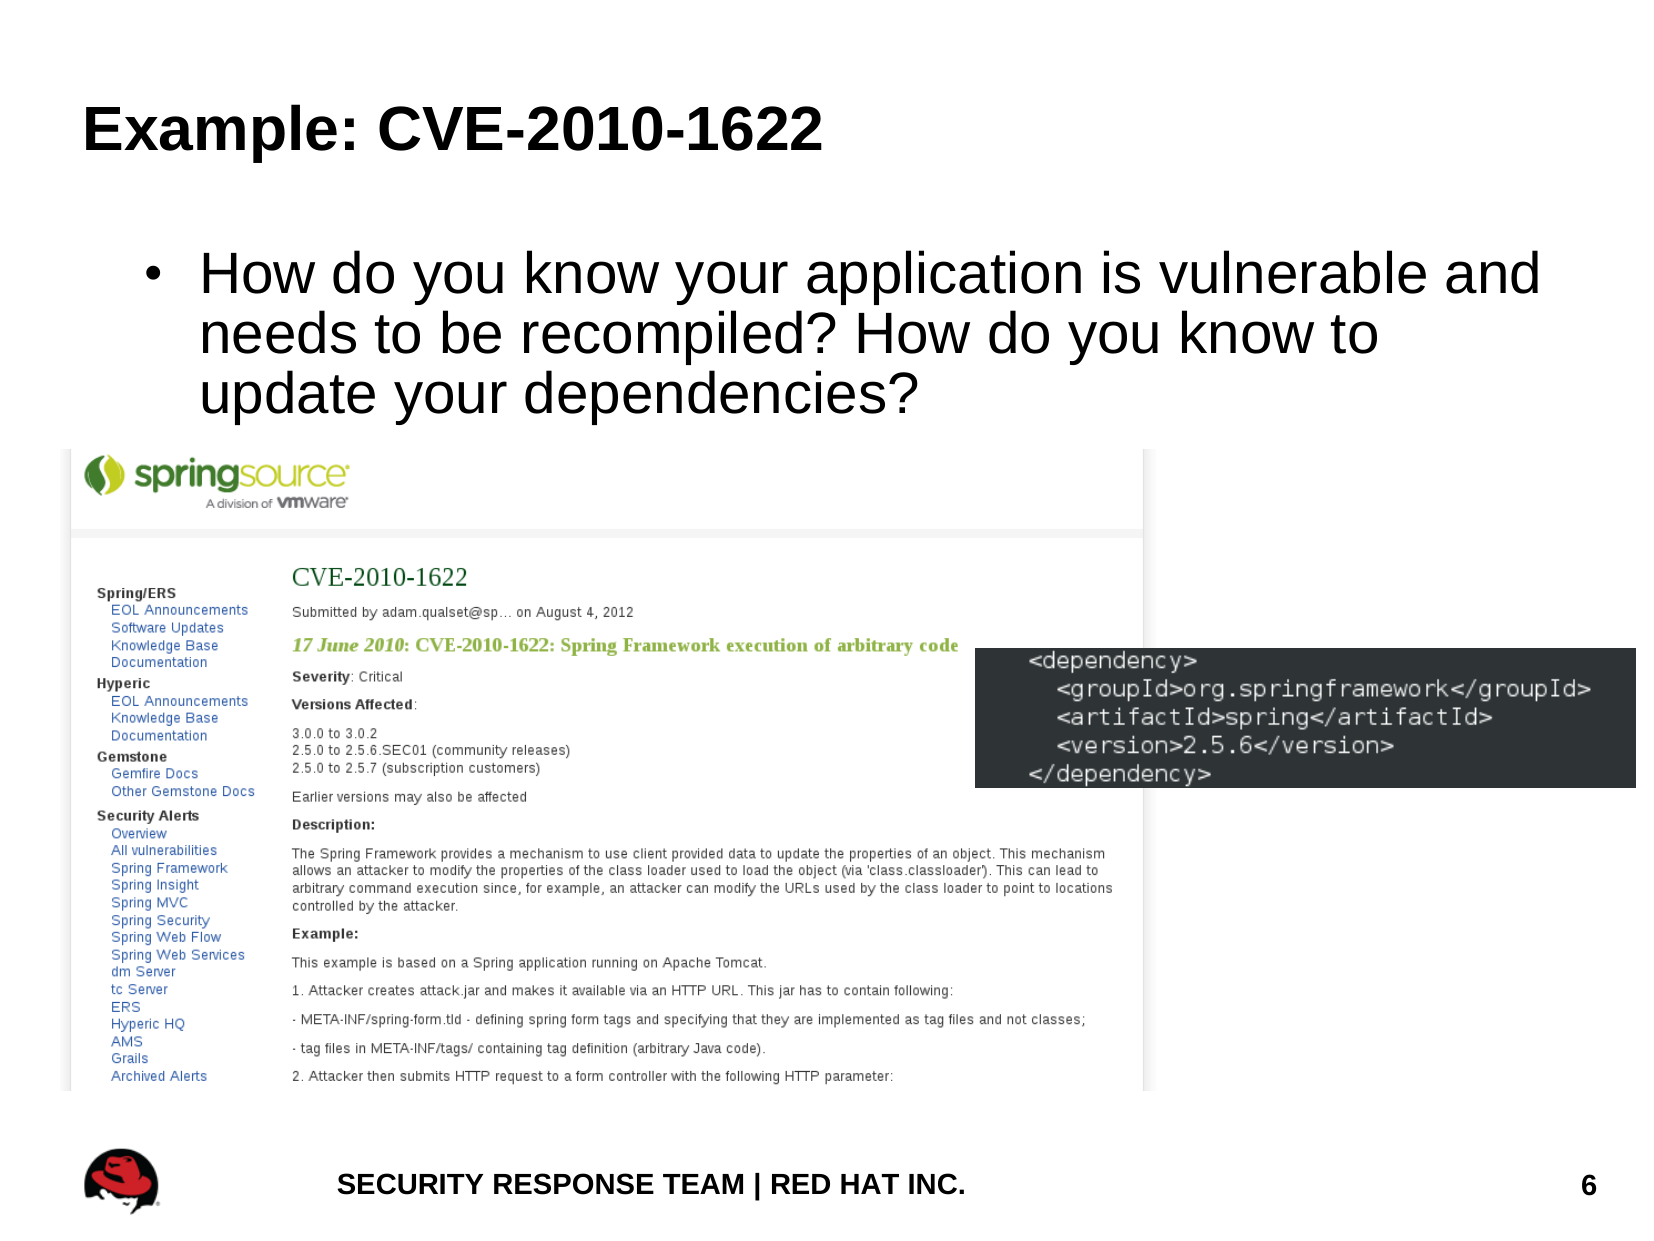

# Example: CVE-2010-1622
How do you know your application is vulnerable and needs to be recompiled? How do you know to update your dependencies?